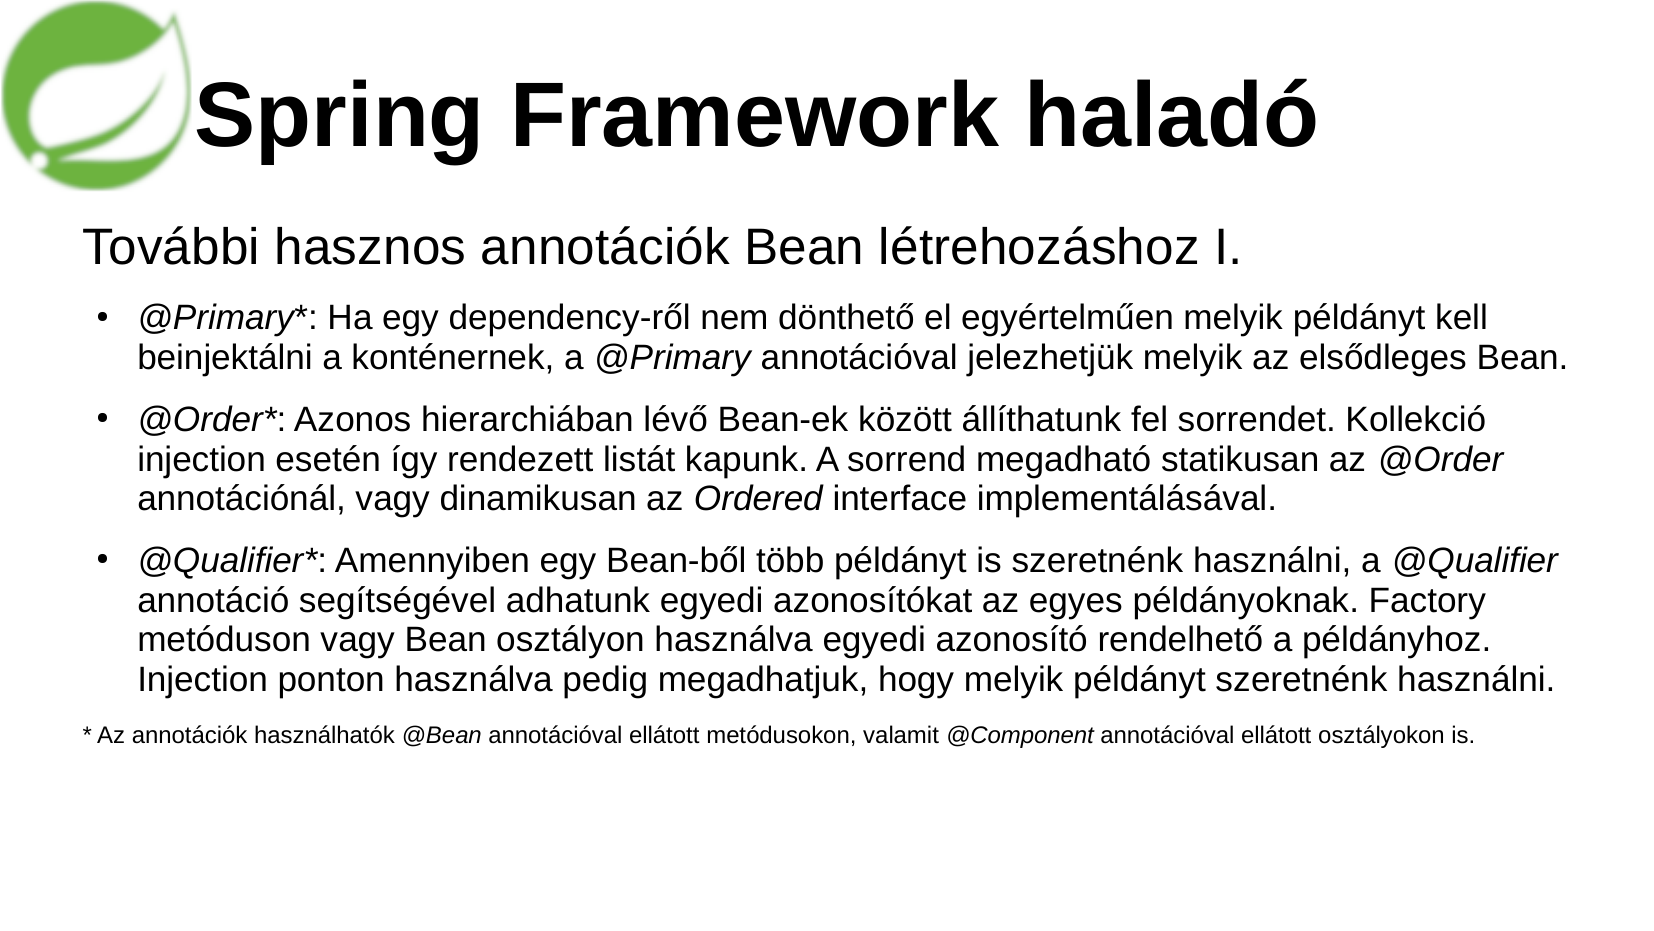

# Spring Framework haladó
További hasznos annotációk Bean létrehozáshoz I.
@Primary*: Ha egy dependency-ről nem dönthető el egyértelműen melyik példányt kell beinjektálni a konténernek, a @Primary annotációval jelezhetjük melyik az elsődleges Bean.
@Order*: Azonos hierarchiában lévő Bean-ek között állíthatunk fel sorrendet. Kollekció injection esetén így rendezett listát kapunk. A sorrend megadható statikusan az @Order annotációnál, vagy dinamikusan az Ordered interface implementálásával.
@Qualifier*: Amennyiben egy Bean-ből több példányt is szeretnénk használni, a @Qualifier annotáció segítségével adhatunk egyedi azonosítókat az egyes példányoknak. Factory metóduson vagy Bean osztályon használva egyedi azonosító rendelhető a példányhoz. Injection ponton használva pedig megadhatjuk, hogy melyik példányt szeretnénk használni.
* Az annotációk használhatók @Bean annotációval ellátott metódusokon, valamit @Component annotációval ellátott osztályokon is.